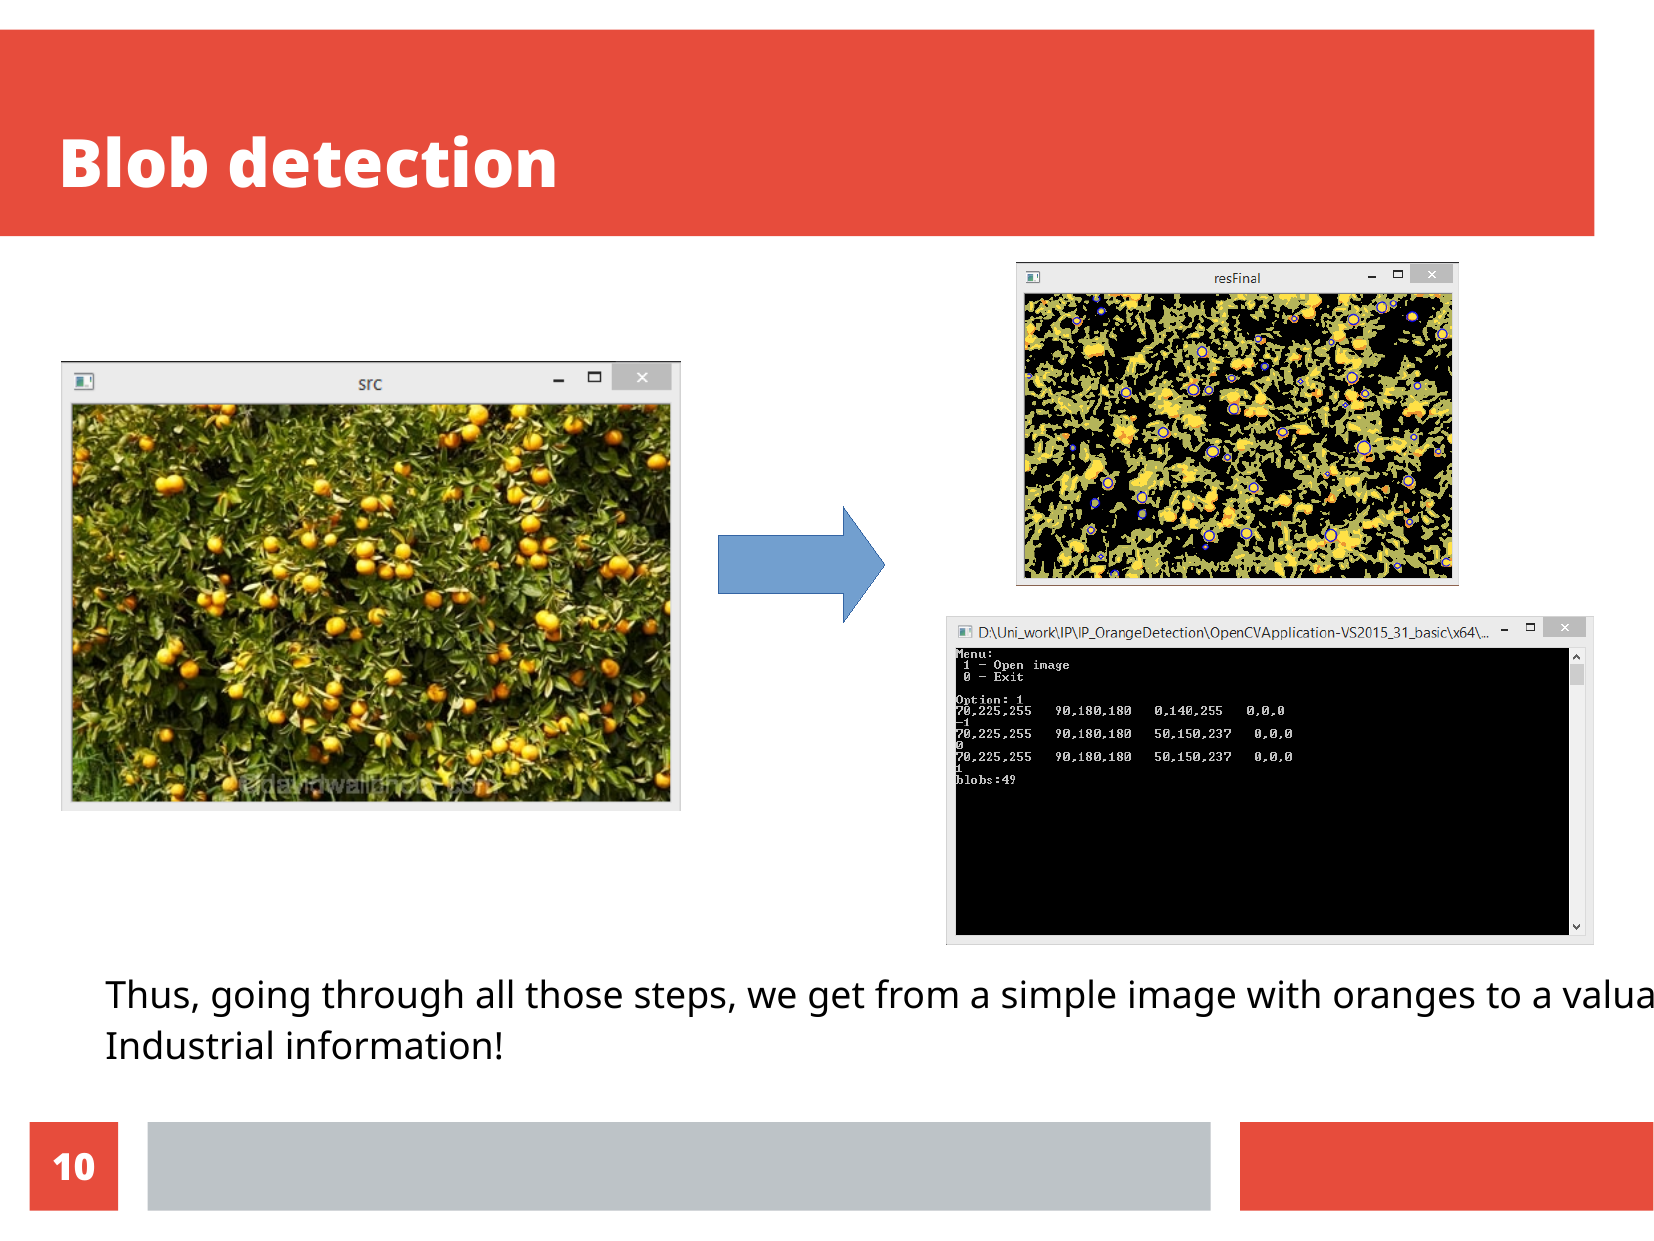

# Blob detection
Thus, going through all those steps, we get from a simple image with oranges to a valuable
Industrial information!
10